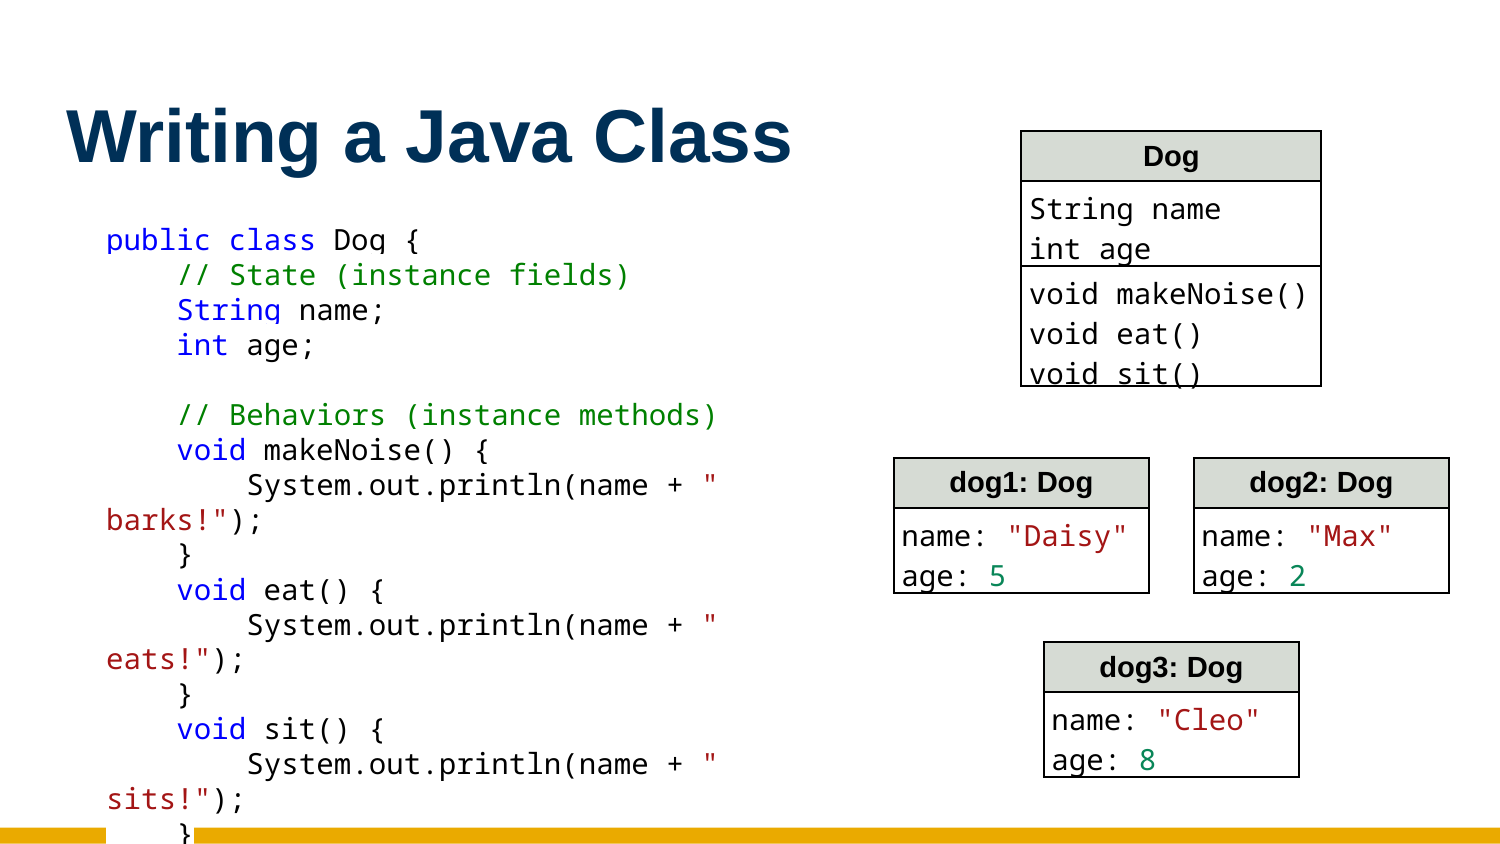

# Writing a Java Class
| Dog |
| --- |
| String name int age |
| void makeNoise() void eat() void sit() |
public class Dog {
    // State (instance fields)
    String name;
    int age;
    // Behaviors (instance methods)
    void makeNoise() {
 System.out.println(name + " barks!");
 }
    void eat() {
 System.out.println(name + " eats!");
 }
    void sit() {
 System.out.println(name + " sits!");
 }
}
| dog1: Dog |
| --- |
| name: "Daisy" age: 5 |
| dog2: Dog |
| --- |
| name: "Max" age: 2 |
| dog3: Dog |
| --- |
| name: "Cleo" age: 8 |